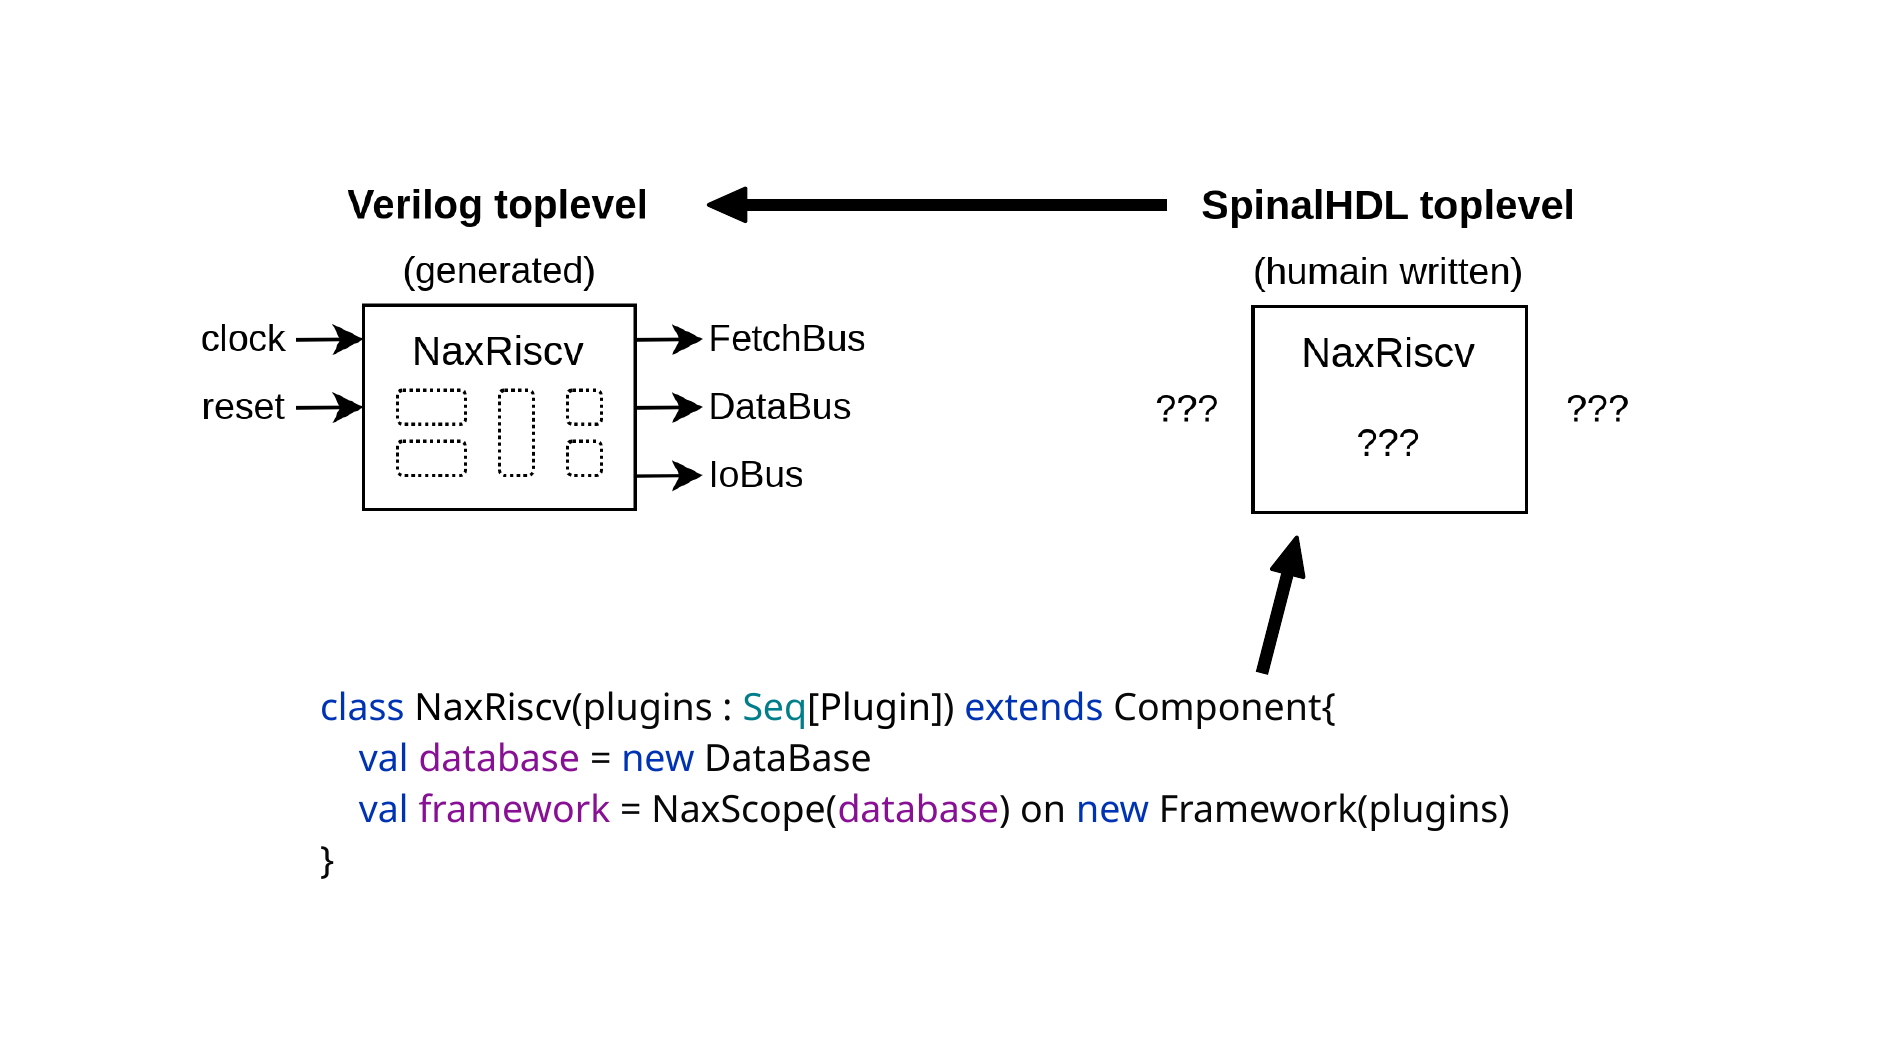

class NaxRiscv(plugins : Seq[Plugin]) extends Component{
 val database = new DataBase
 val framework = NaxScope(database) on new Framework(plugins)
}